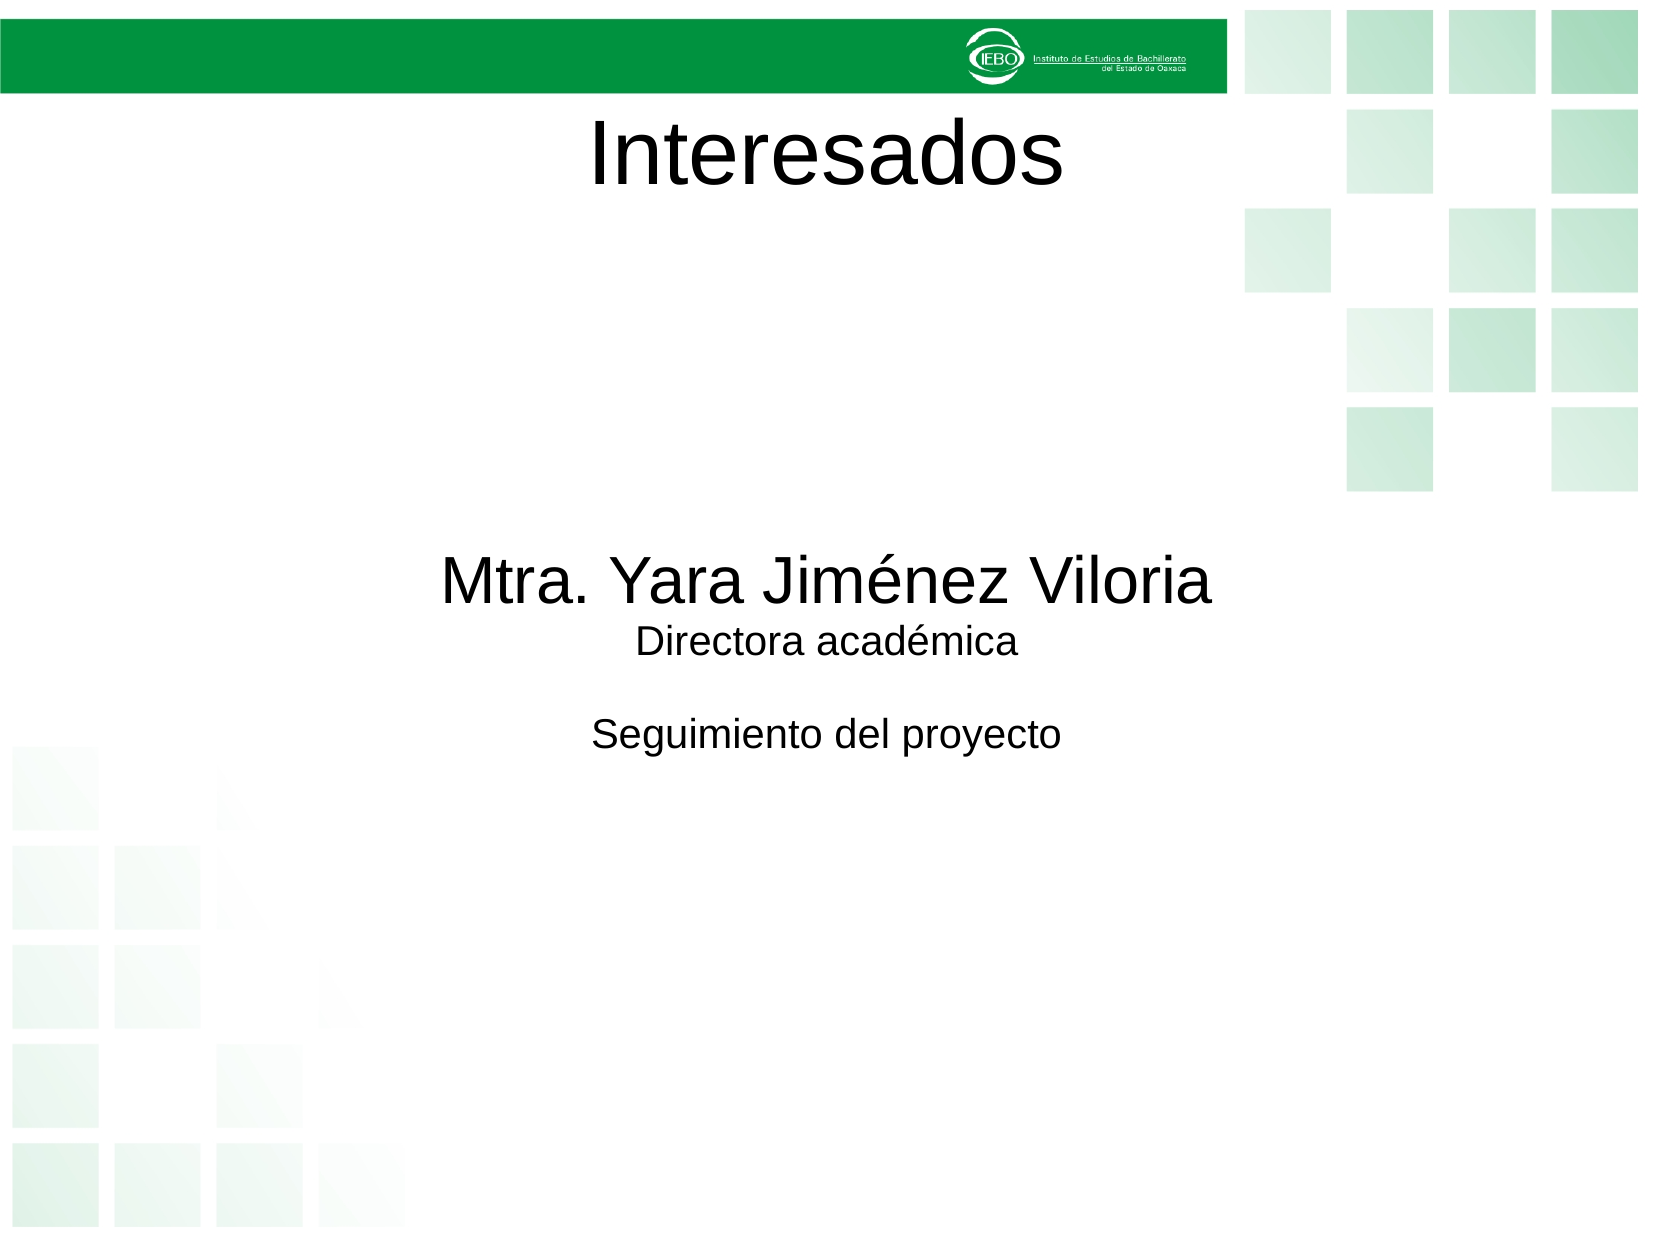

# Interesados
Mtra. Yara Jiménez Viloria
Directora académica
Seguimiento del proyecto